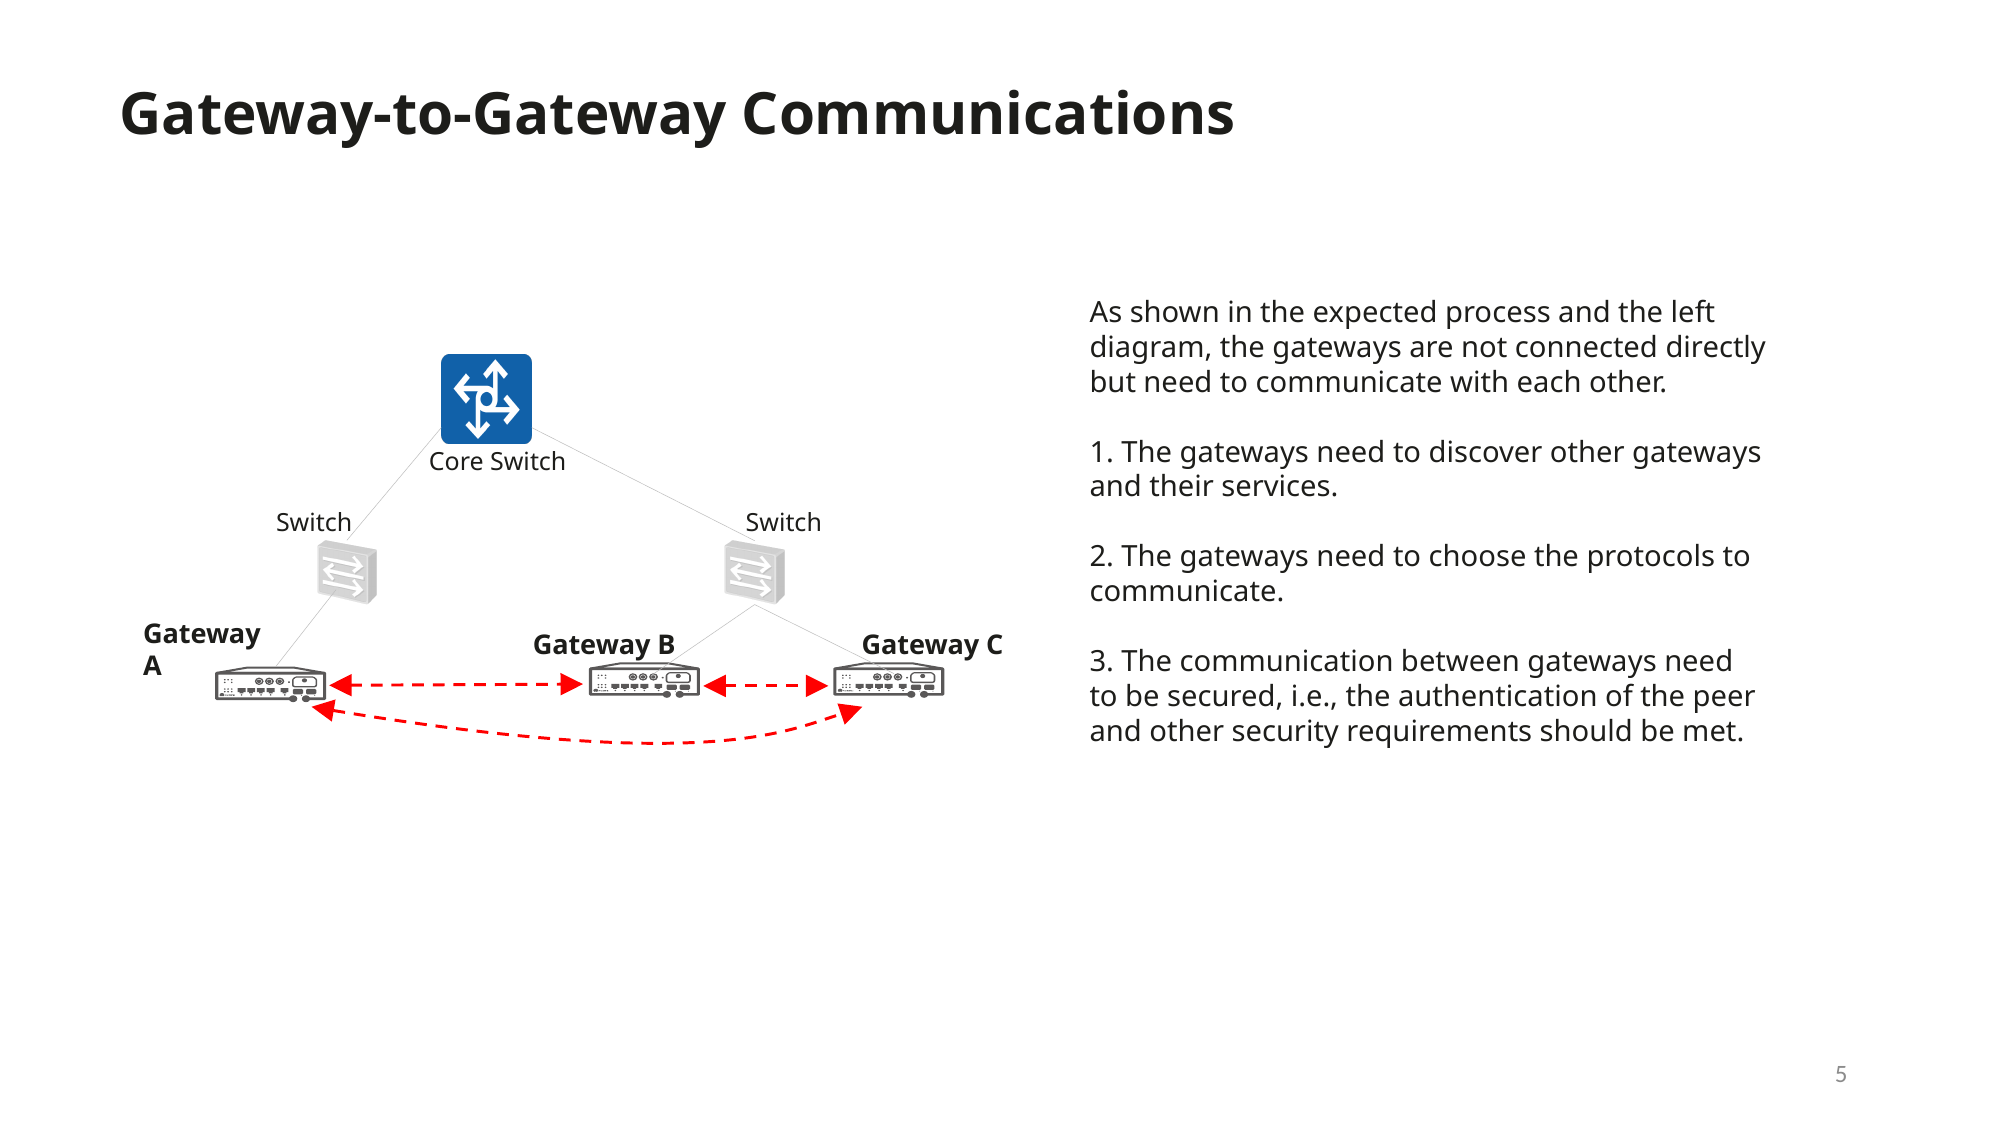

# Gateway-to-Gateway Communications
As shown in the expected process and the left diagram, the gateways are not connected directly but need to communicate with each other.
1. The gateways need to discover other gateways and their services.
2. The gateways need to choose the protocols to communicate.
3. The communication between gateways need to be secured, i.e., the authentication of the peer and other security requirements should be met.
Core Switch
Switch
Switch
Gateway B
Gateway C
Gateway A
5